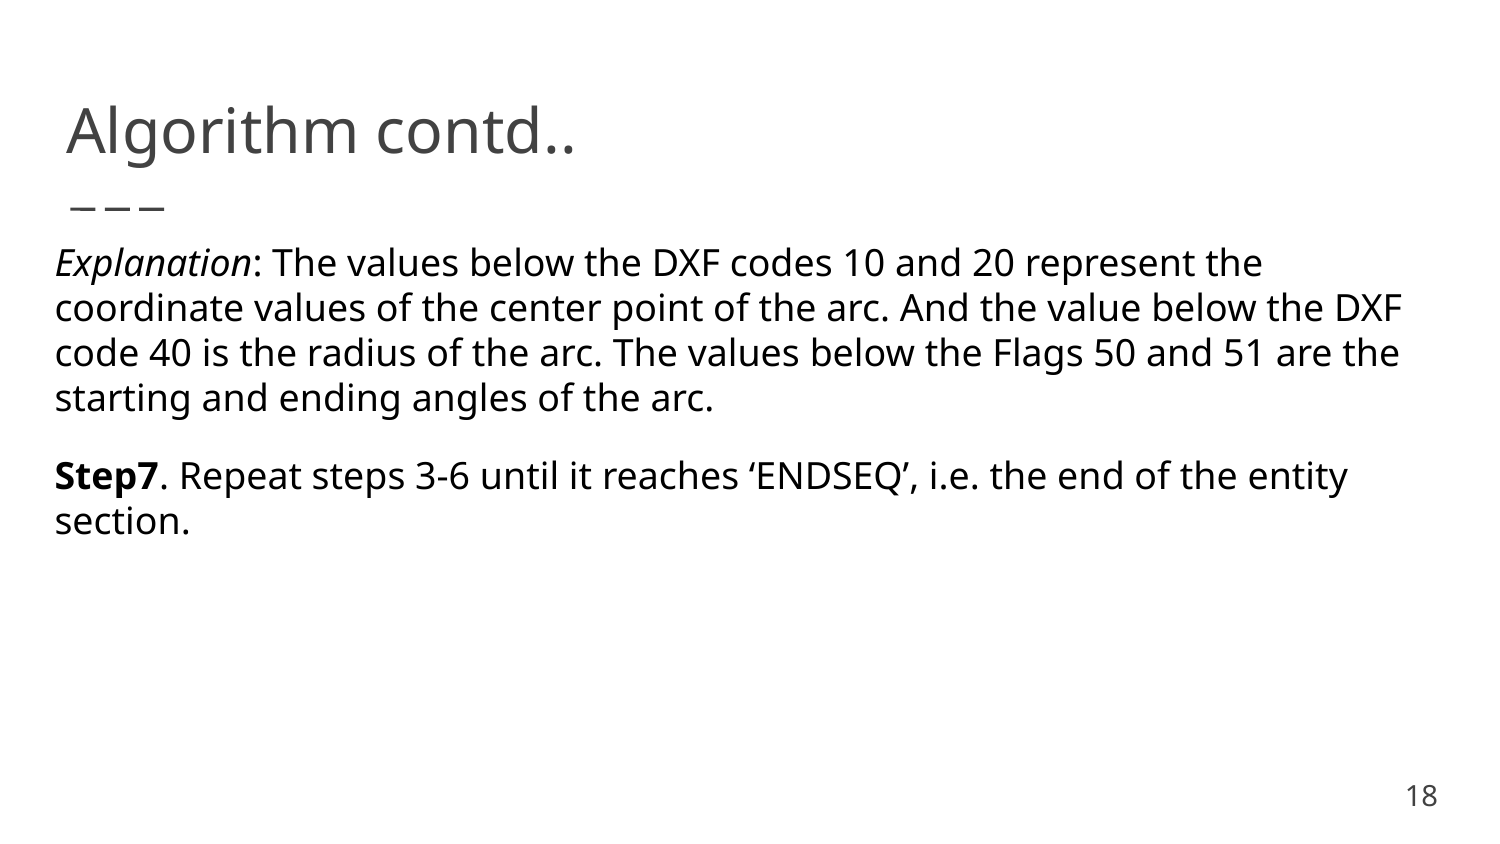

# Algorithm contd..
Explanation: The values below the DXF codes 10 and 20 represent the coordinate values of the center point of the arc. And the value below the DXF code 40 is the radius of the arc. The values below the Flags 50 and 51 are the starting and ending angles of the arc.
Step7. Repeat steps 3-6 until it reaches ‘ENDSEQ’, i.e. the end of the entity section.